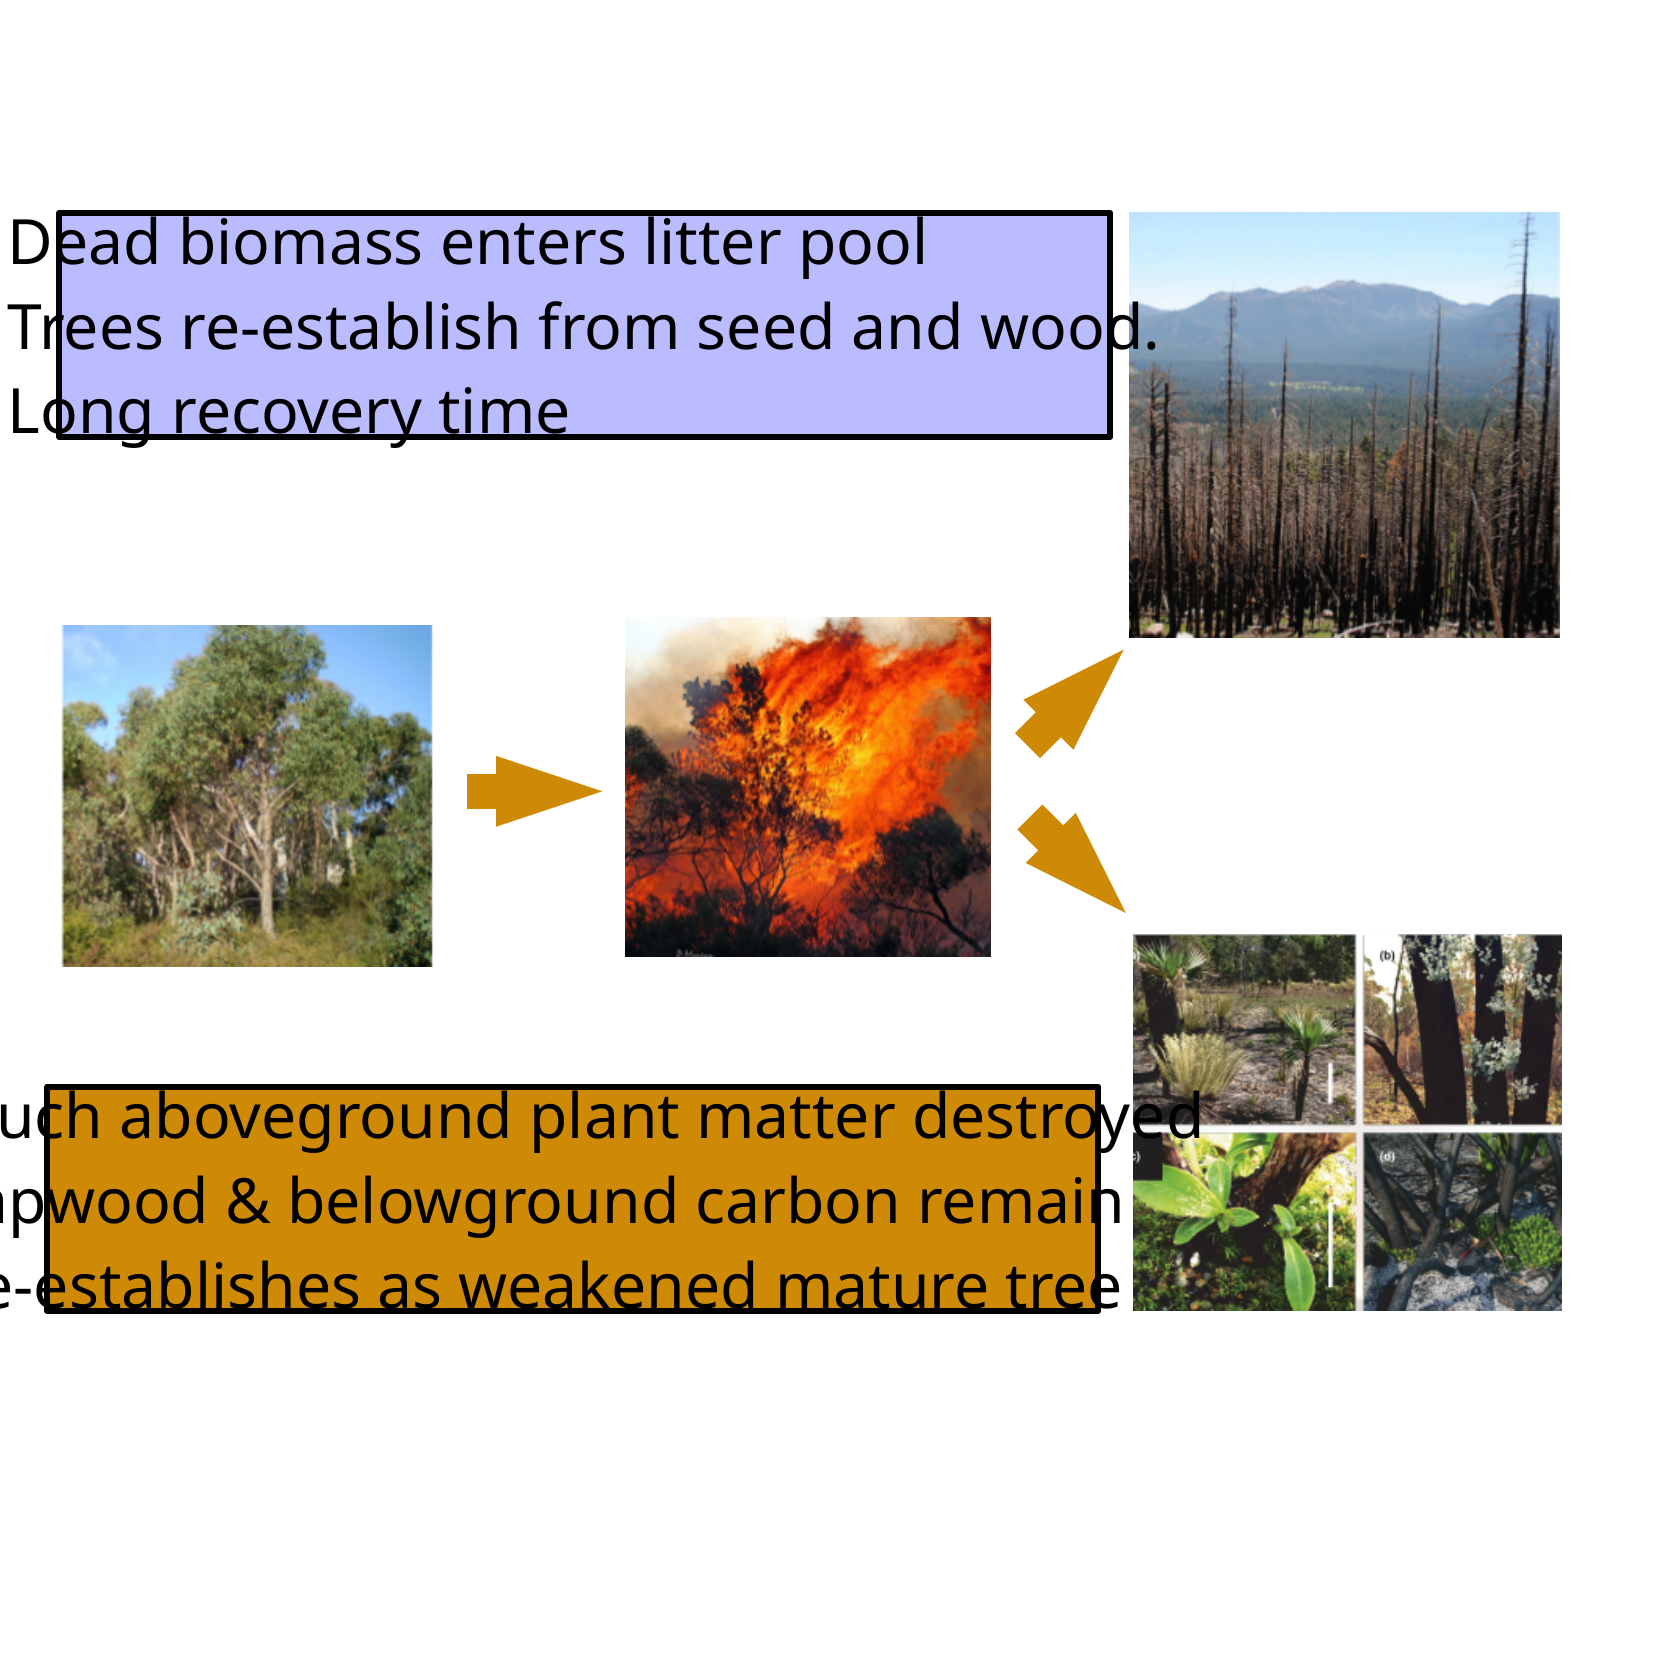

Dead biomass enters litter pool
Trees re-establish from seed and wood.
Long recovery time
Much aboveground plant matter destroyed
Sapwood & belowground carbon remain
Re-establishes as weakened mature tree